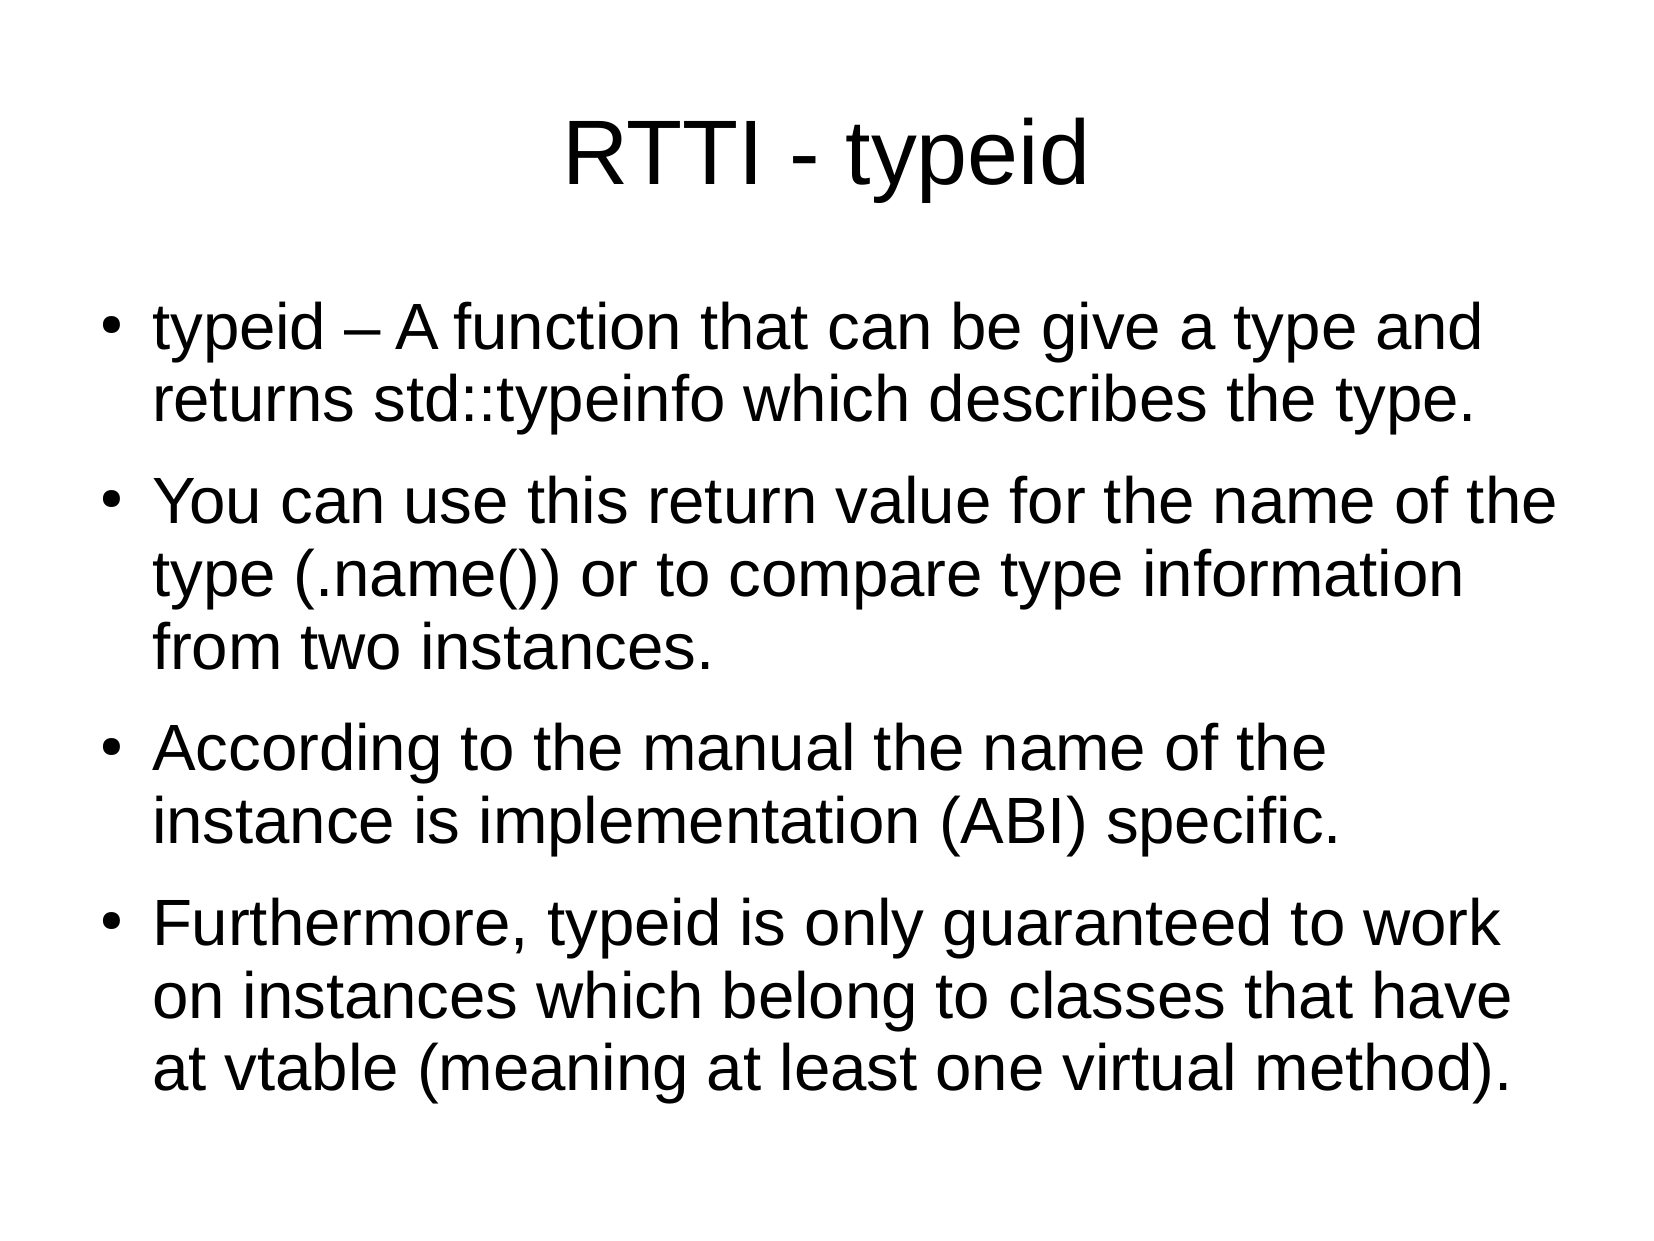

# RTTI - typeid
typeid – A function that can be give a type and returns std::typeinfo which describes the type.
You can use this return value for the name of the type (.name()) or to compare type information from two instances.
According to the manual the name of the instance is implementation (ABI) specific.
Furthermore, typeid is only guaranteed to work on instances which belong to classes that have at vtable (meaning at least one virtual method).